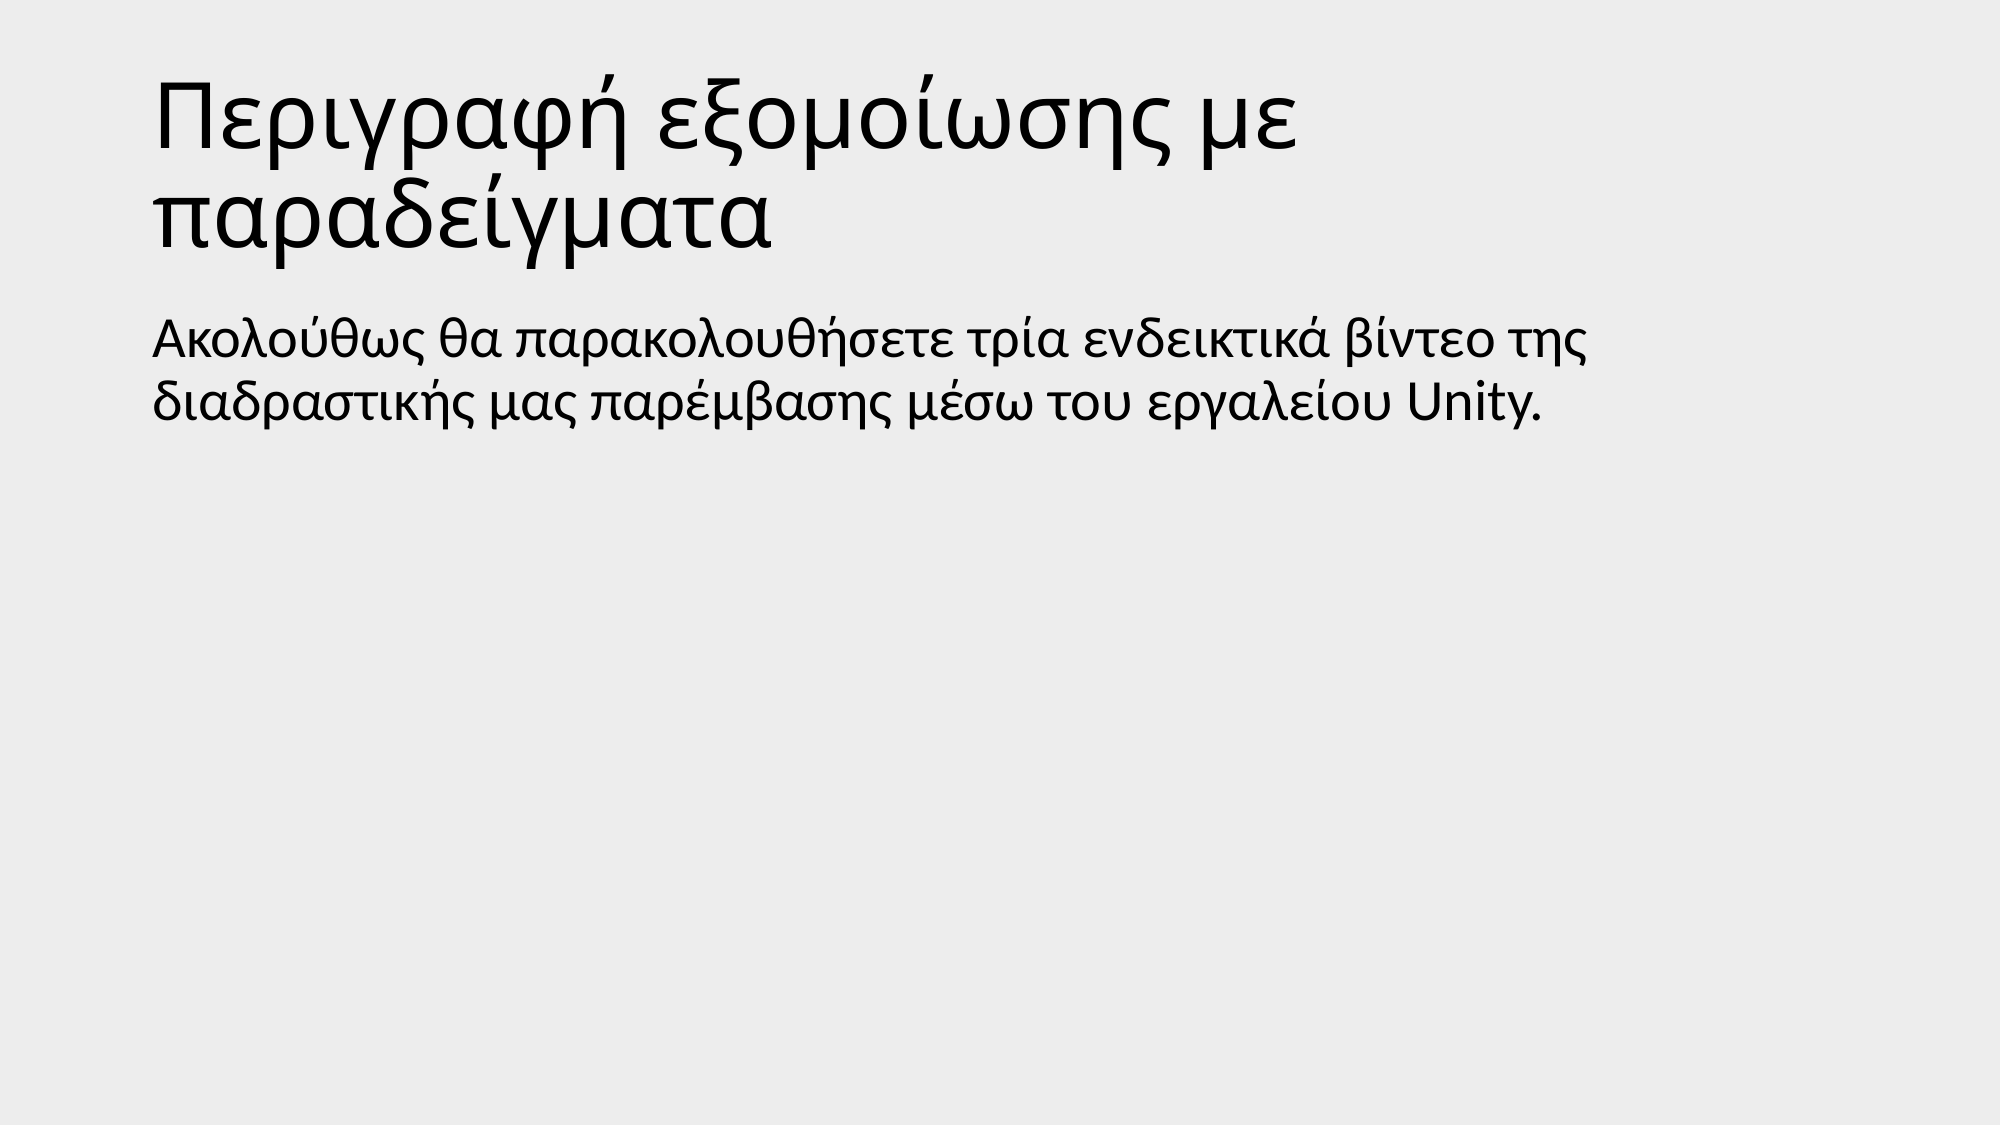

# Περιγραφή εξομοίωσης με παραδείγματα
Ακολούθως θα παρακολουθήσετε τρία ενδεικτικά βίντεο της διαδραστικής μας παρέμβασης μέσω του εργαλείου Unity.